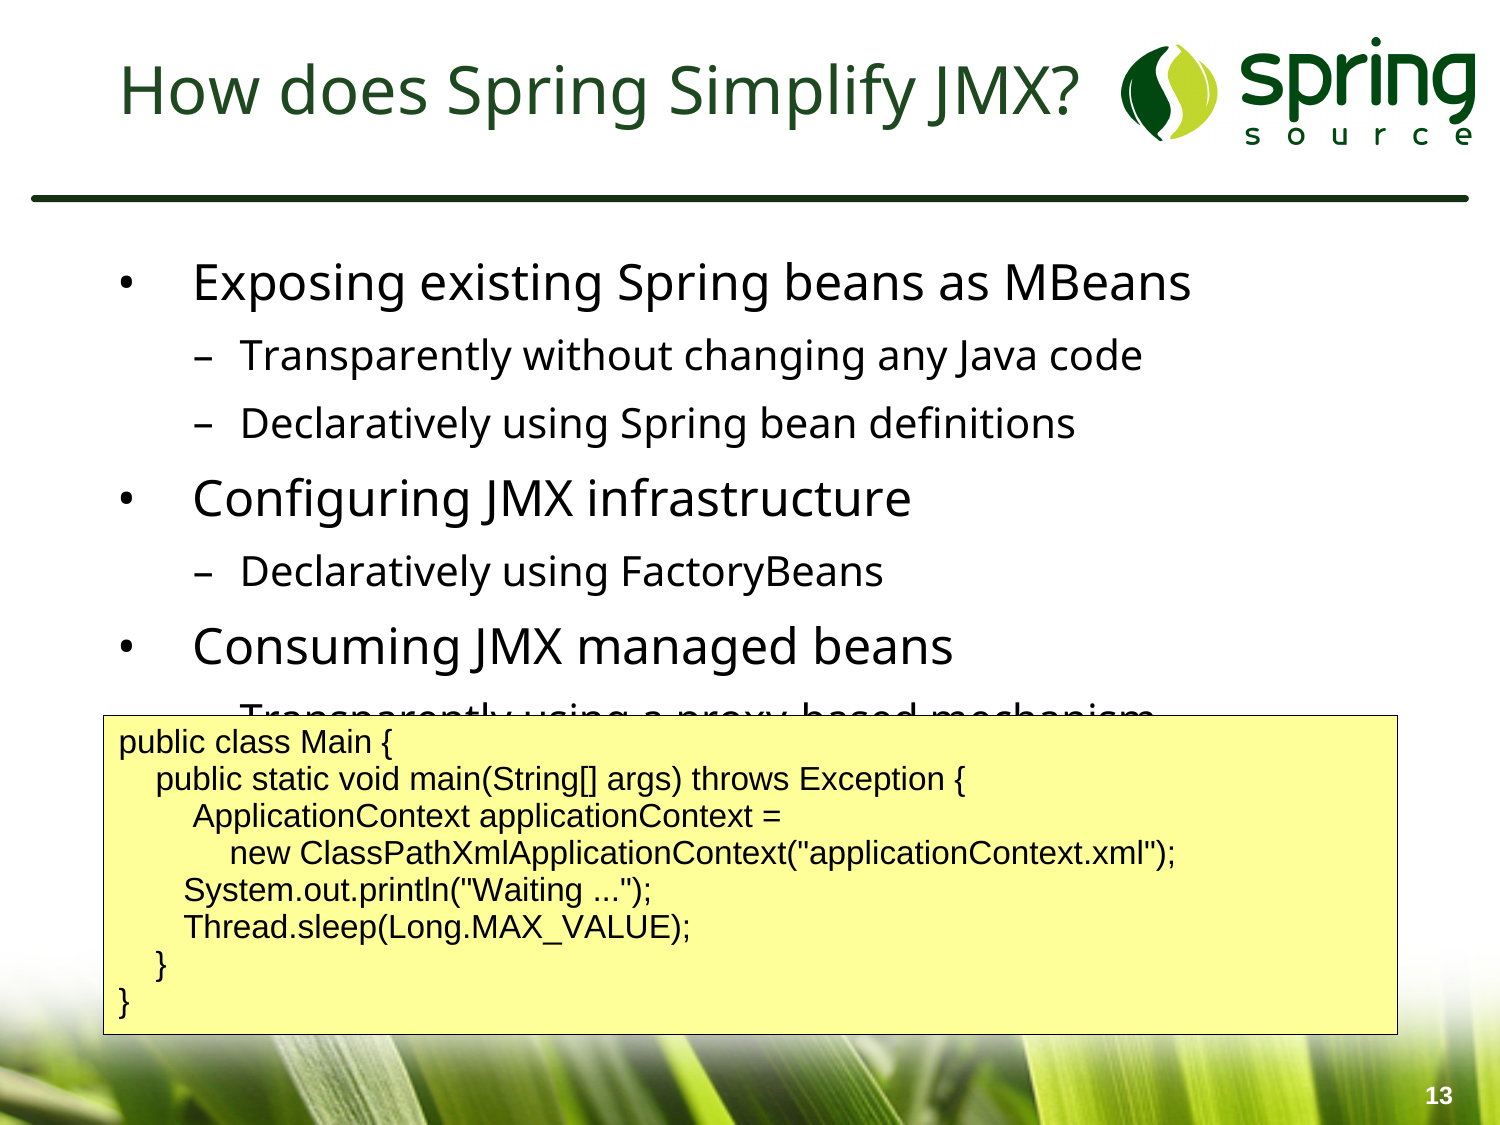

How does Spring Simplify JMX?
# Exposing existing Spring beans as MBeans
Transparently without changing any Java code
Declaratively using Spring bean definitions
Configuring JMX infrastructure
Declaratively using FactoryBeans
Consuming JMX managed beans
Transparently using a proxy-based mechanism
public class Main {
 public static void main(String[] args) throws Exception {
 ApplicationContext applicationContext =
 new ClassPathXmlApplicationContext("applicationContext.xml");
 System.out.println("Waiting ...");
 Thread.sleep(Long.MAX_VALUE);
 }
}